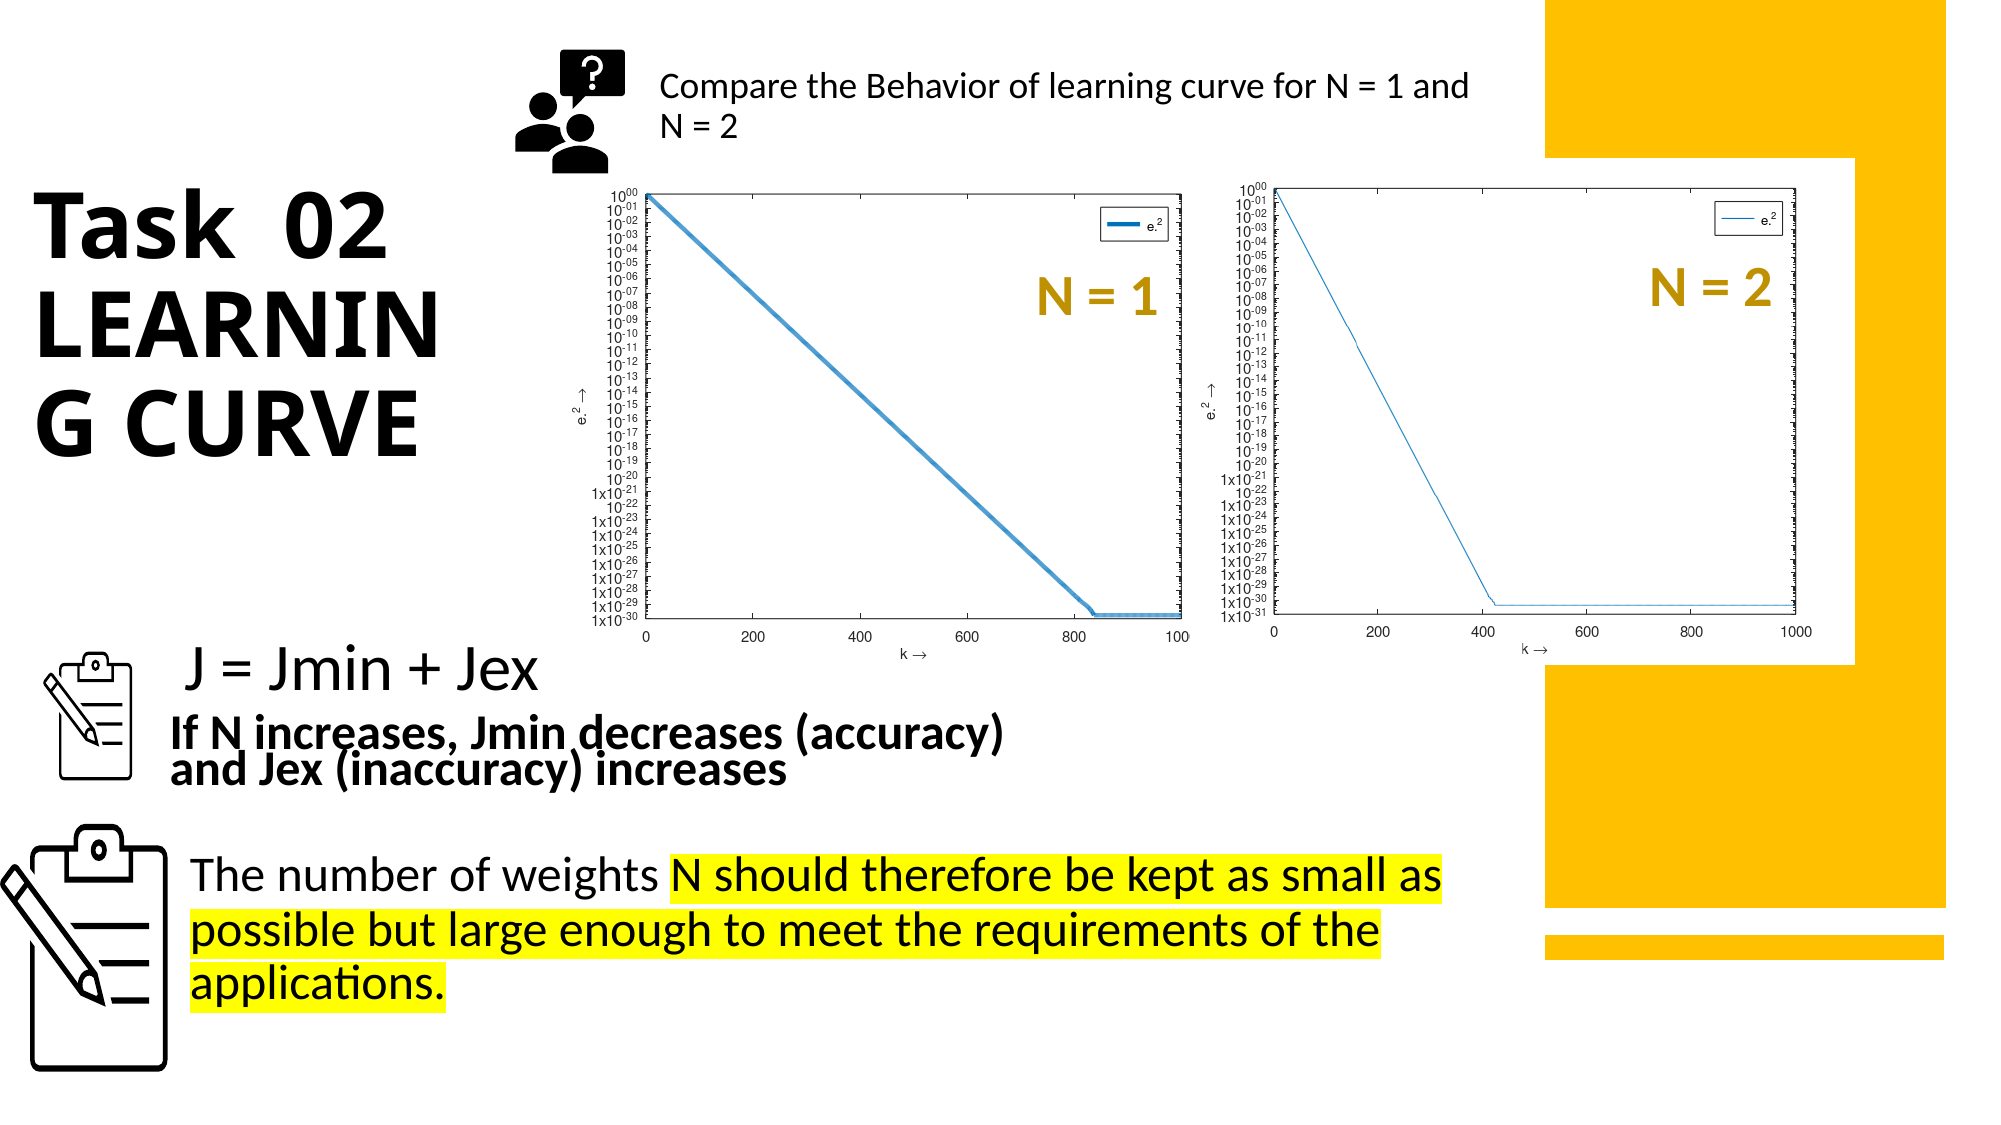

Compare the Behavior of learning curve for N = 1 and N = 2
# Task 02 LEARNING CURVE
N = 2
N = 1
 J = Jmin + Jex
If N increases, Jmin decreases (accuracy) and Jex (inaccuracy) increases
The number of weights N should therefore be kept as small as possible but large enough to meet the requirements of the applications.